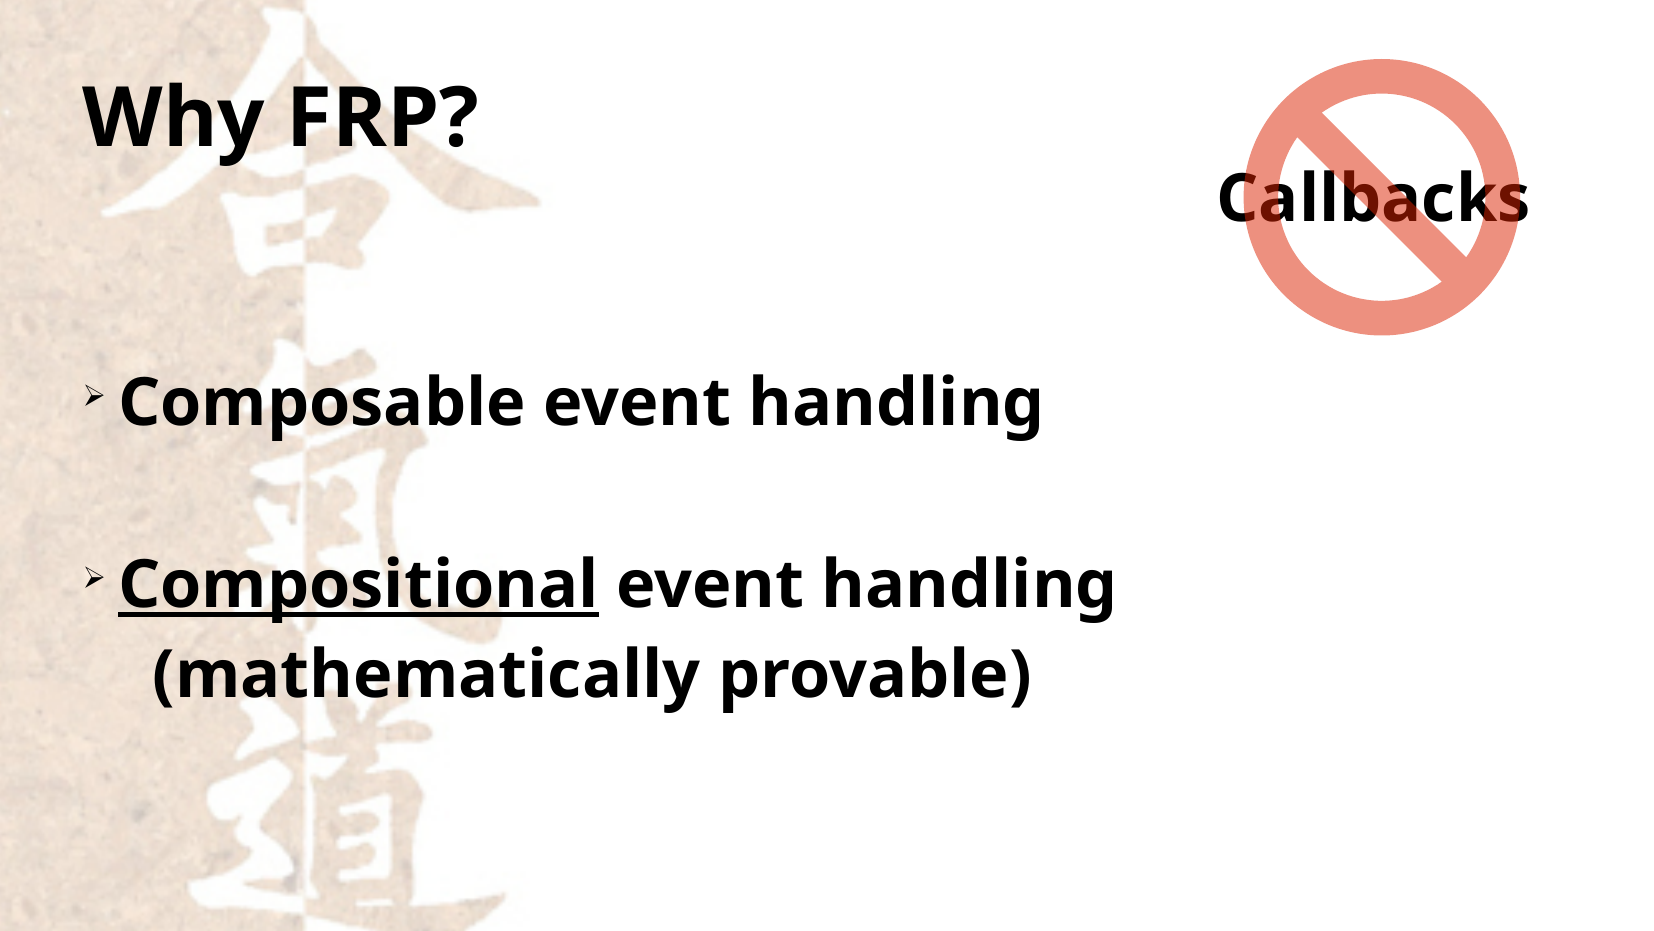

# Why FRP?
Callbacks
Composable event handling
Compositional event handling
 (mathematically provable)